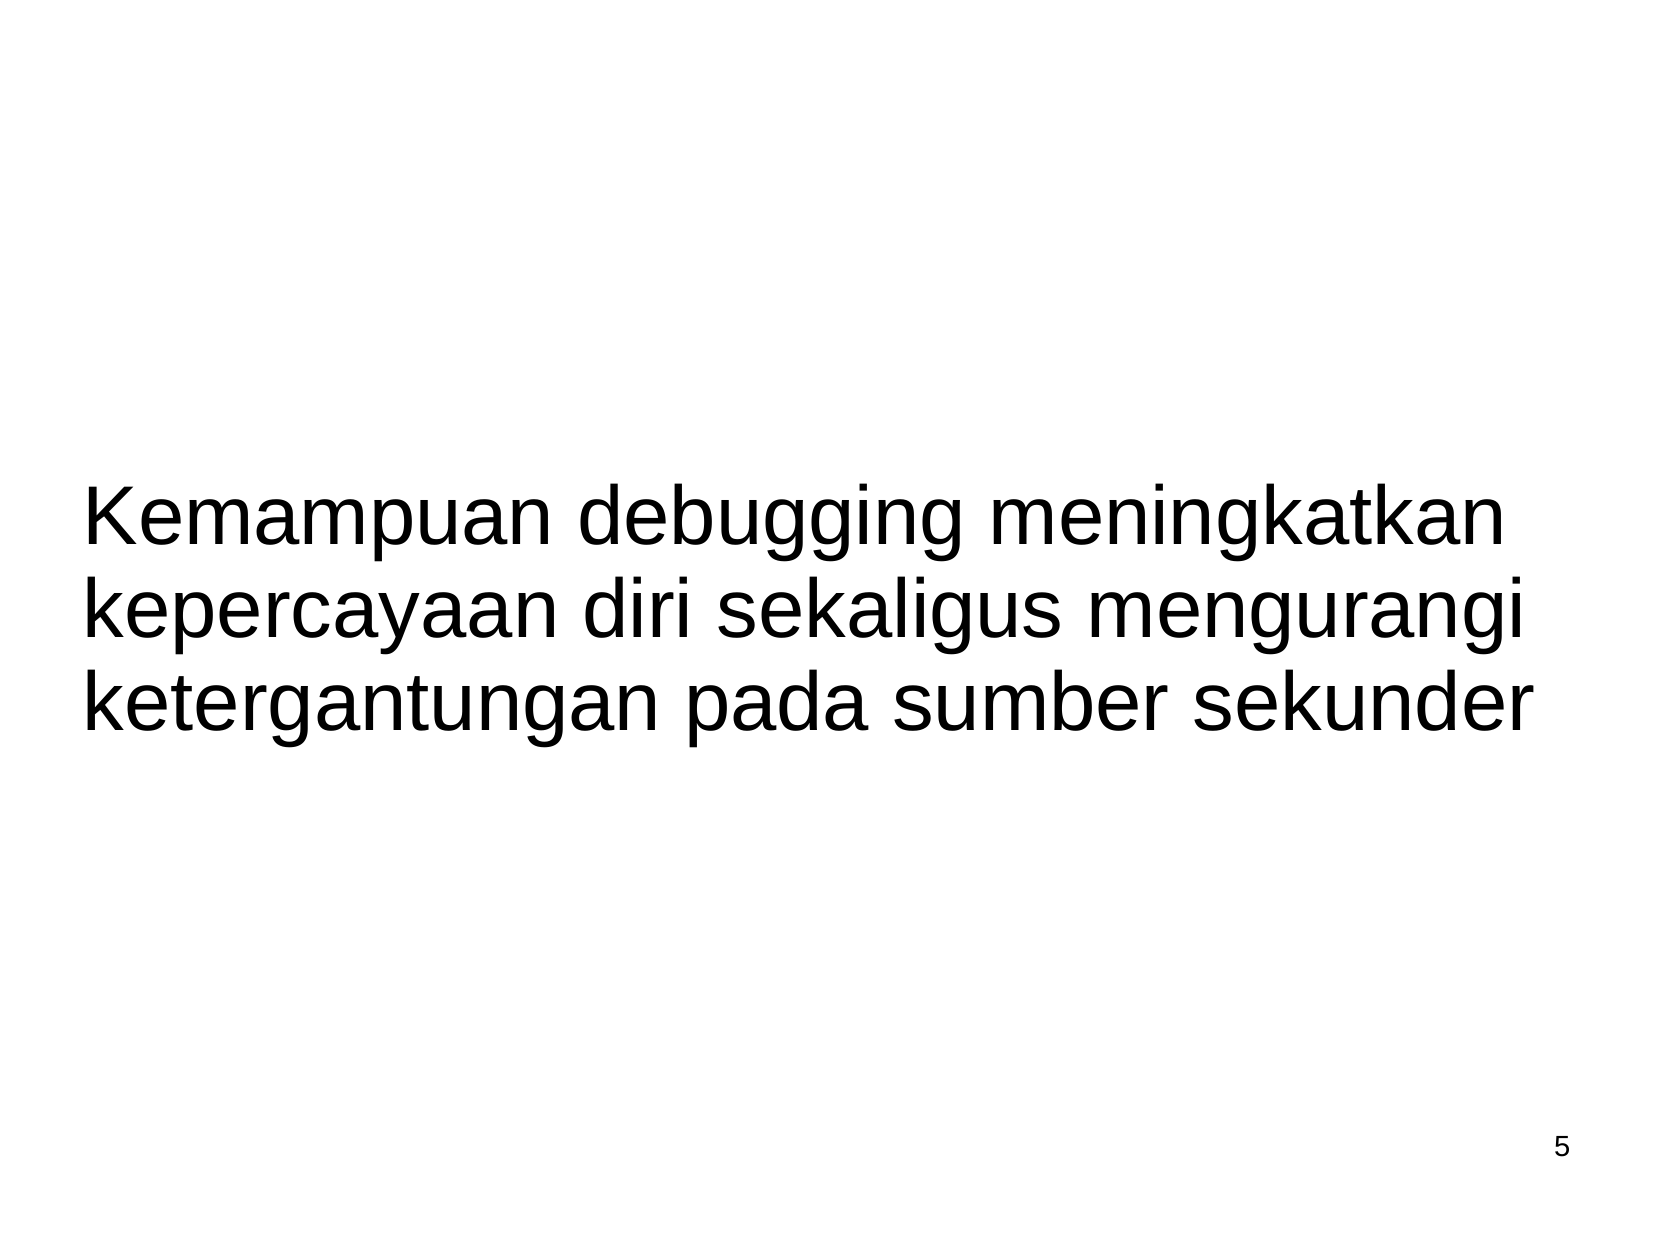

# Kemampuan debugging meningkatkan kepercayaan diri sekaligus mengurangi ketergantungan pada sumber sekunder
5